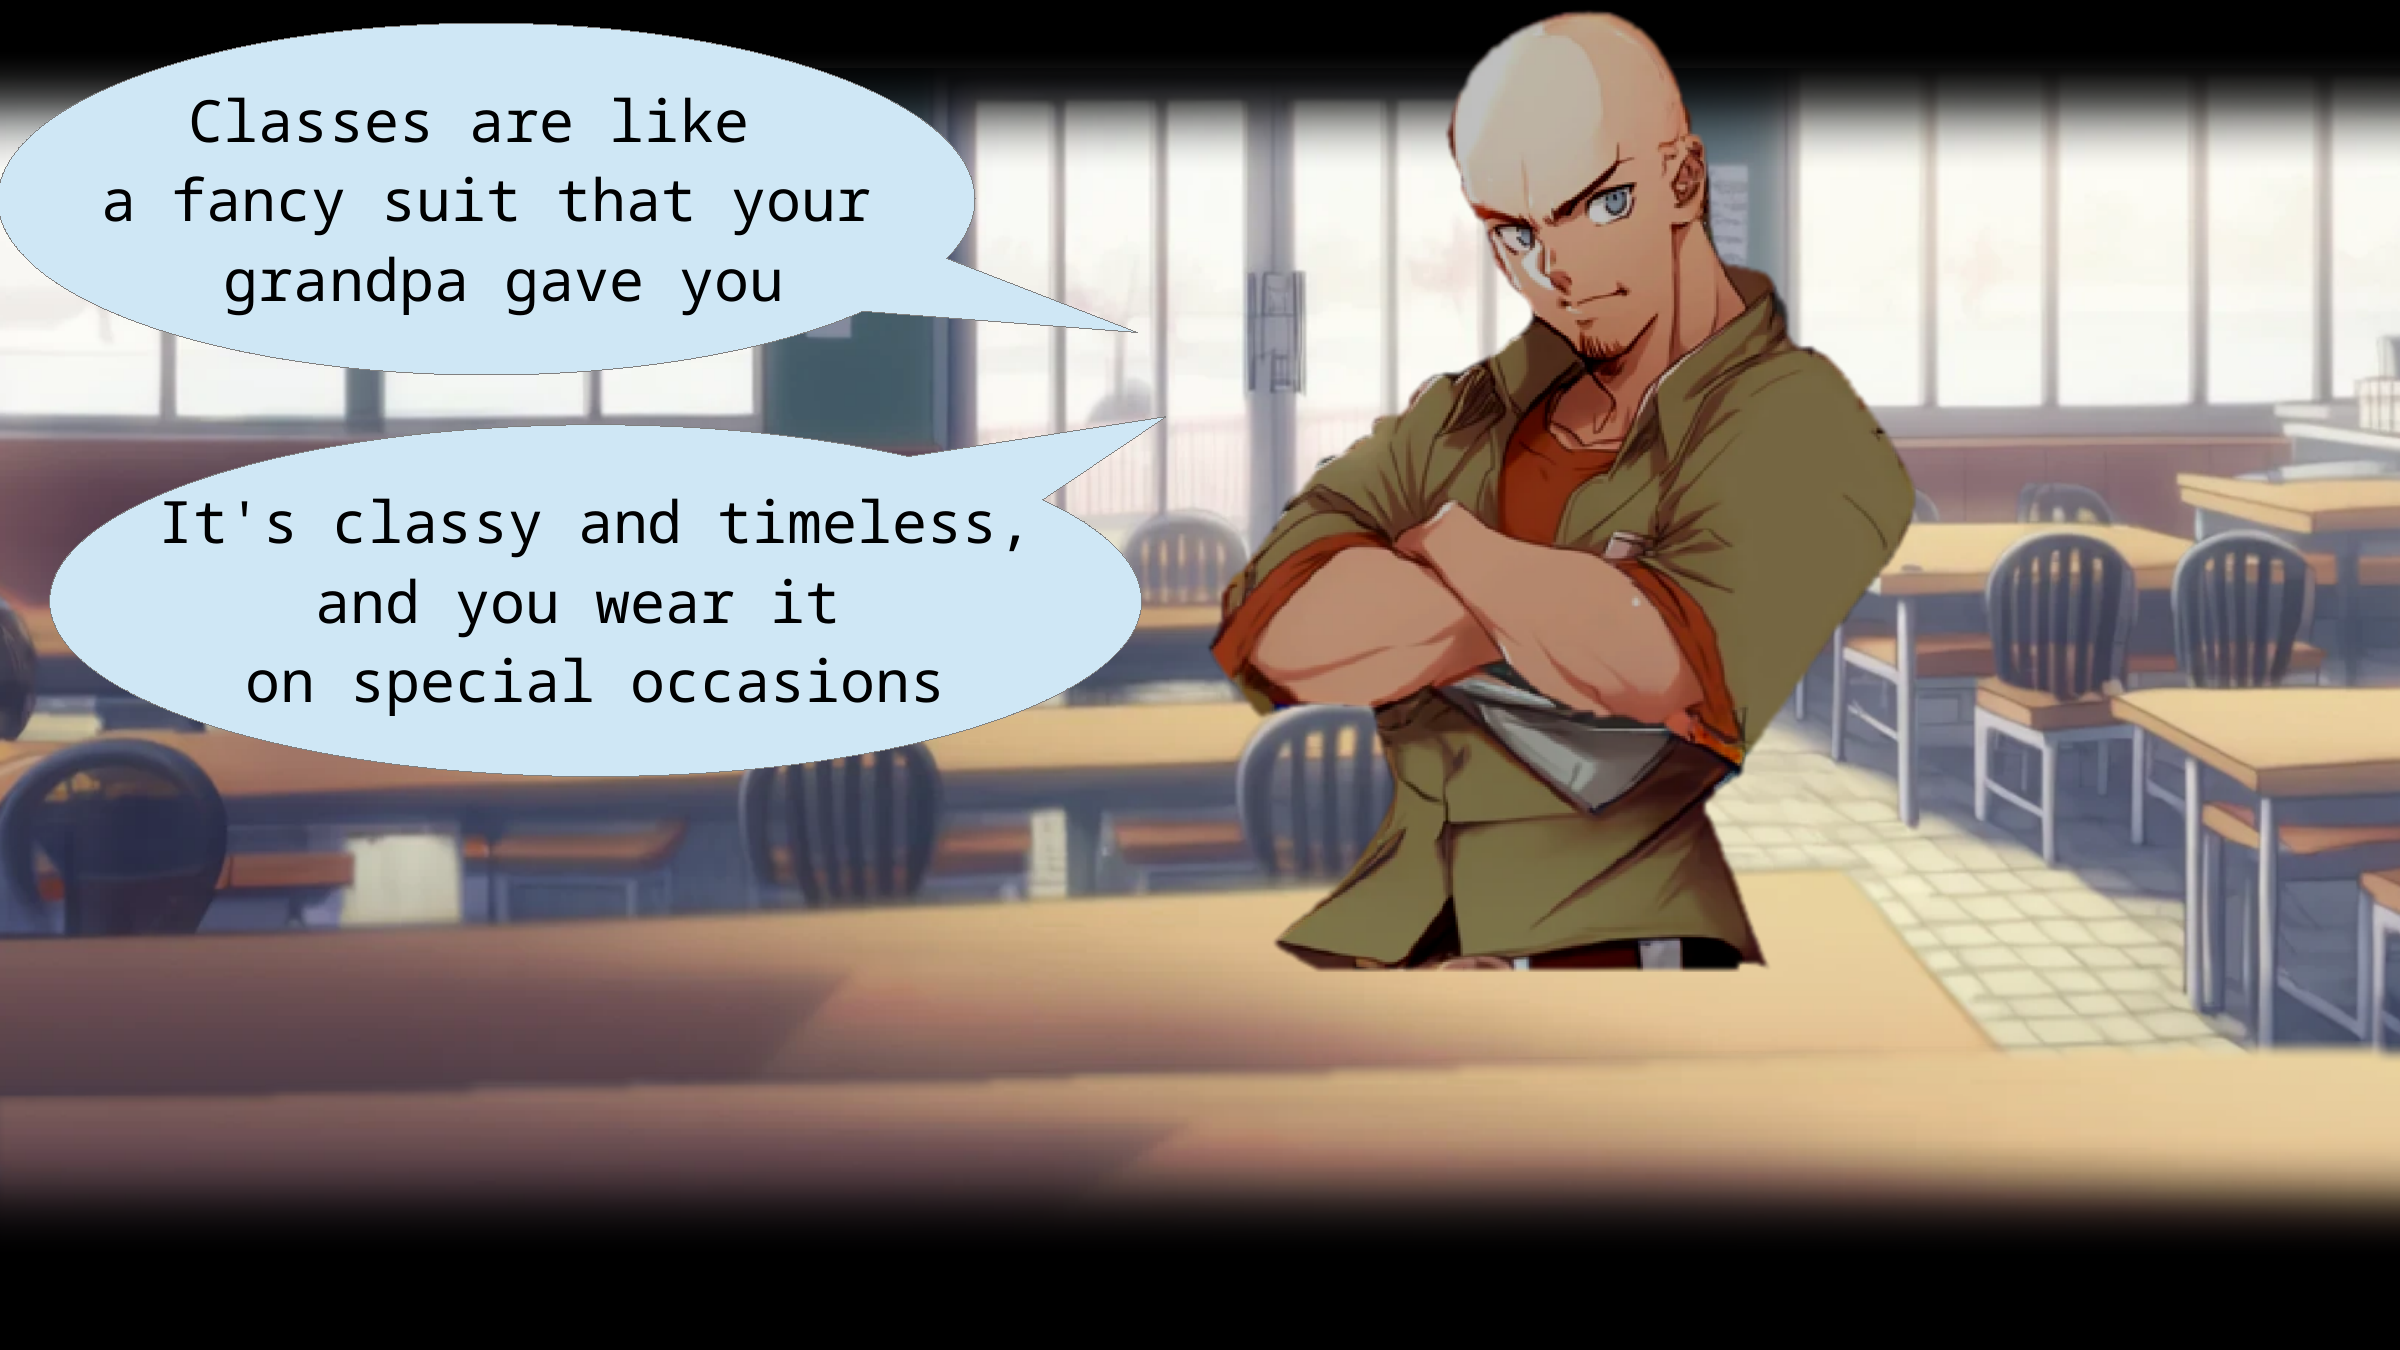

Classes are like
a fancy suit that your
 grandpa gave you
It's classy and timeless,
and you wear it
on special occasions